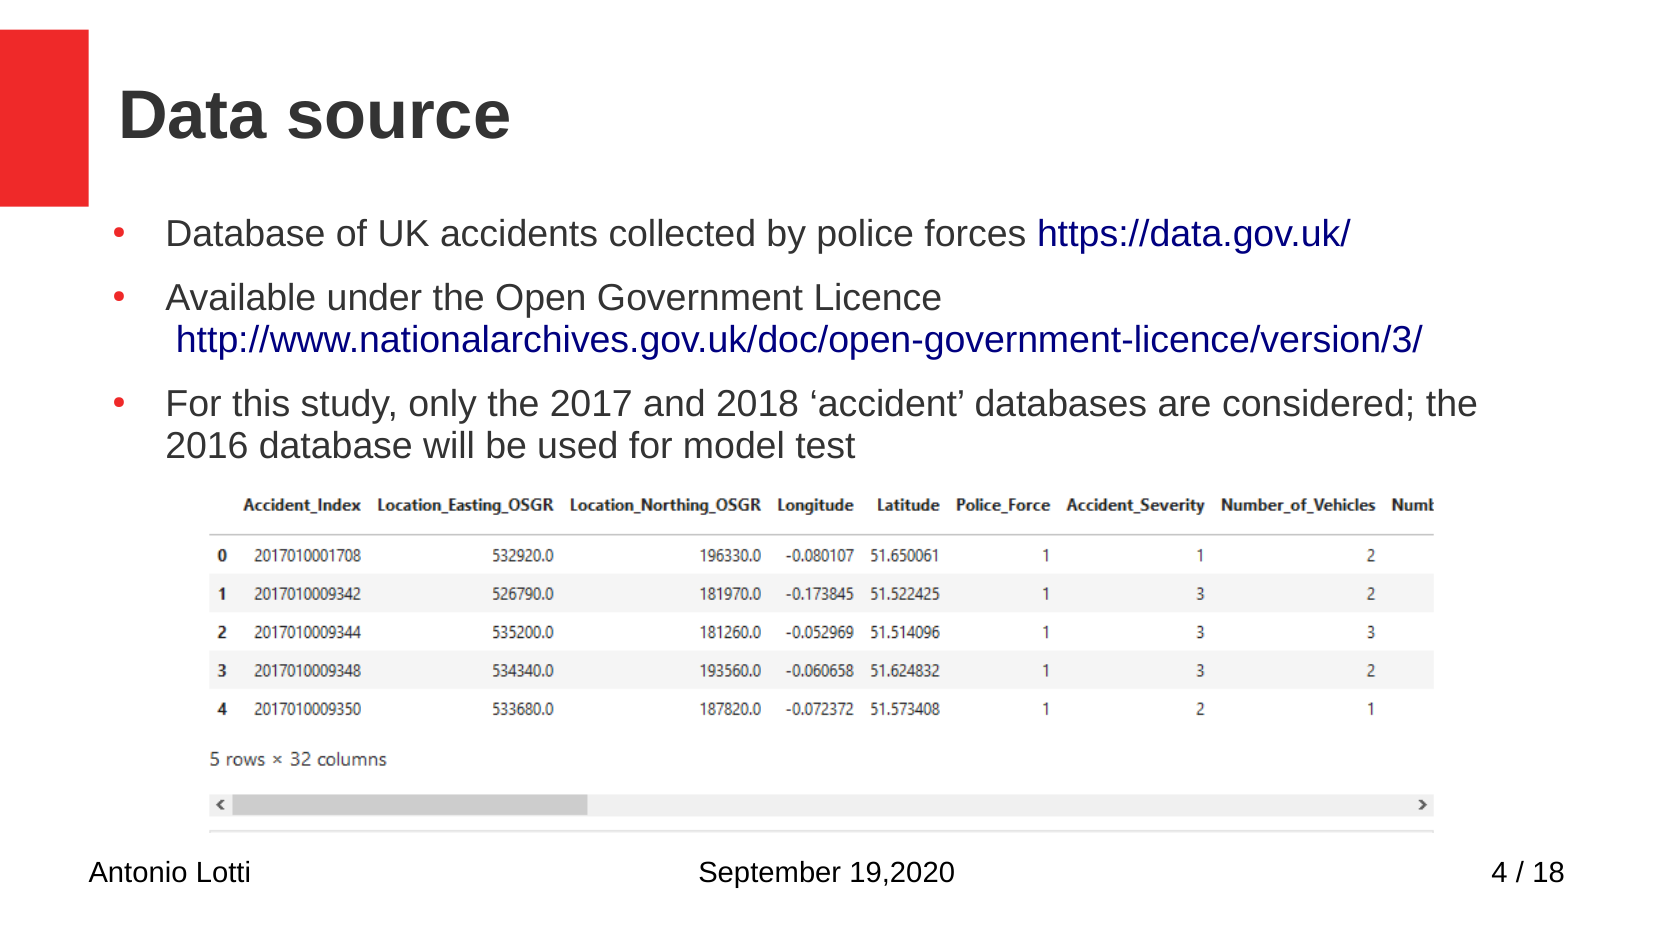

# Data source
Database of UK accidents collected by police forces https://data.gov.uk/
Available under the Open Government Licence http://www.nationalarchives.gov.uk/doc/open-government-licence/version/3/
For this study, only the 2017 and 2018 ‘accident’ databases are considered; the 2016 database will be used for model test
4